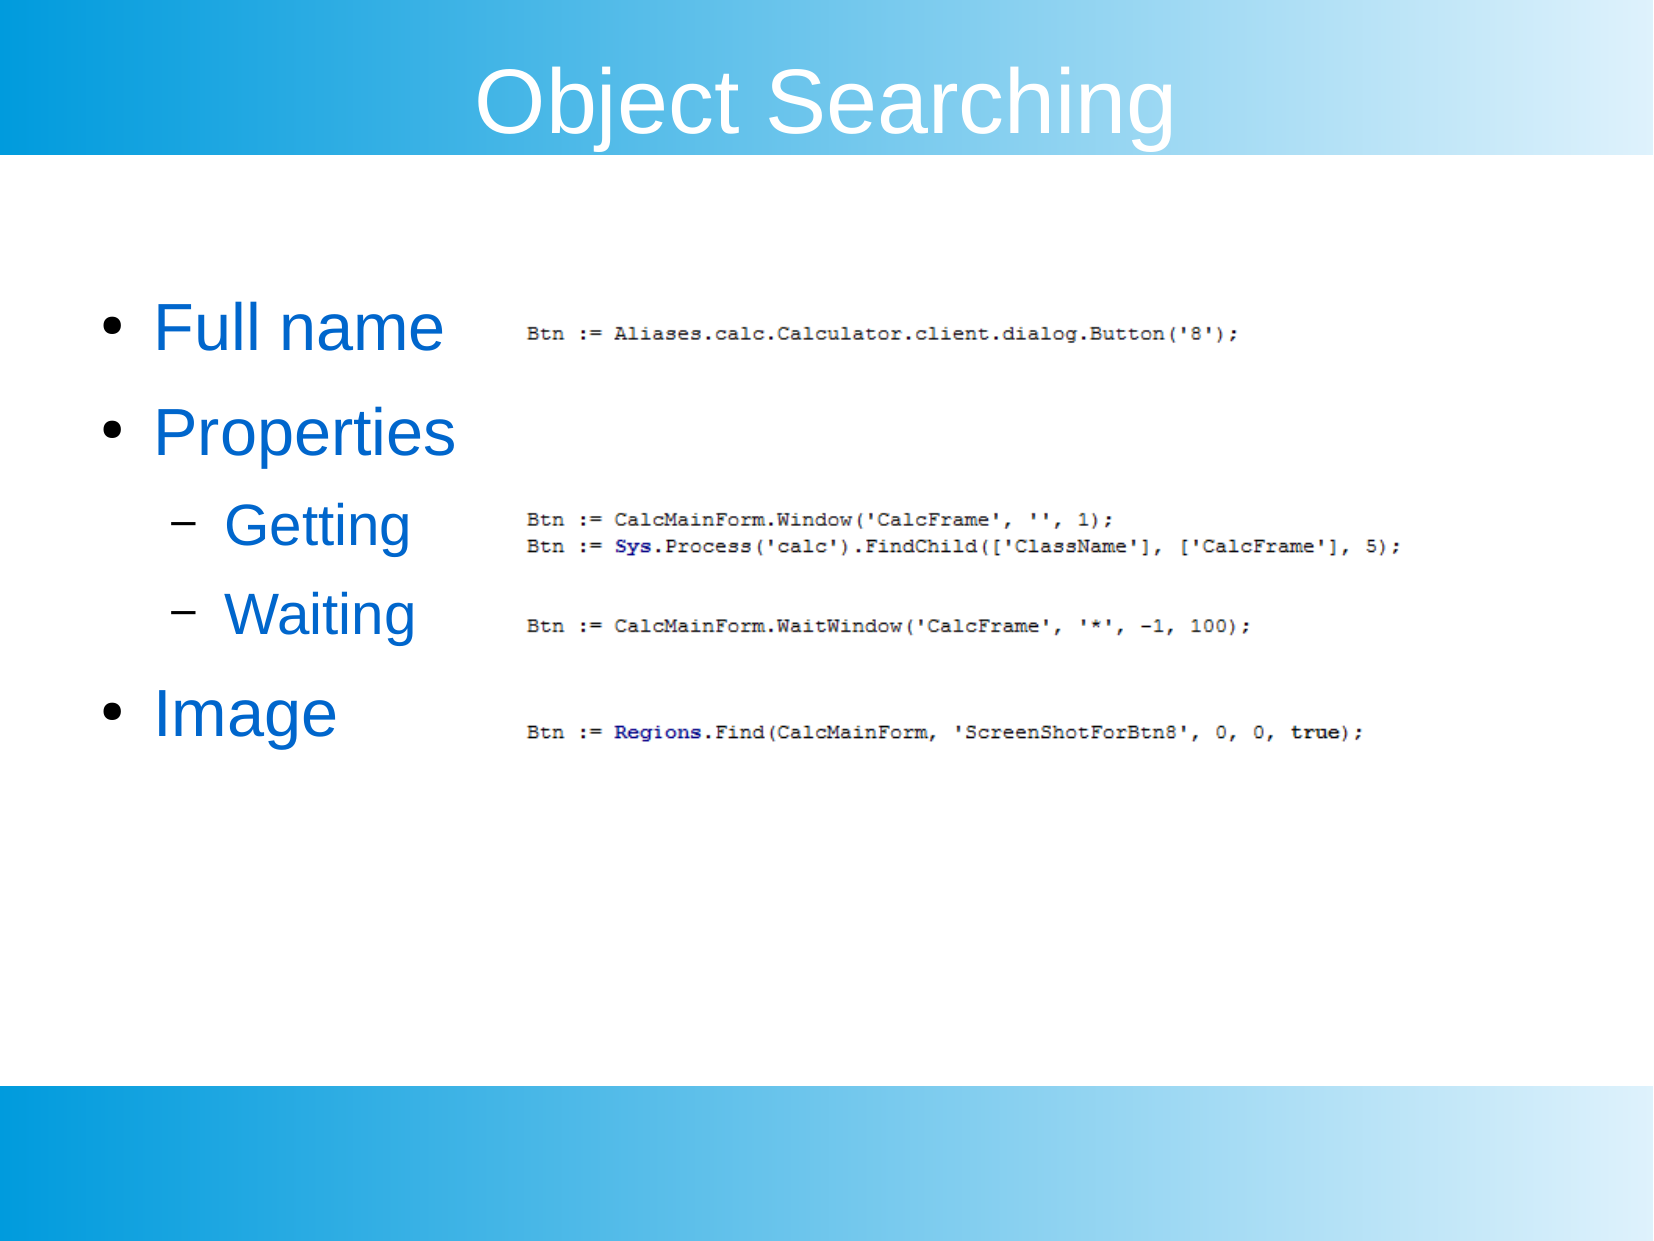

# Object Searching
Full name
Properties
Getting
Waiting
Image